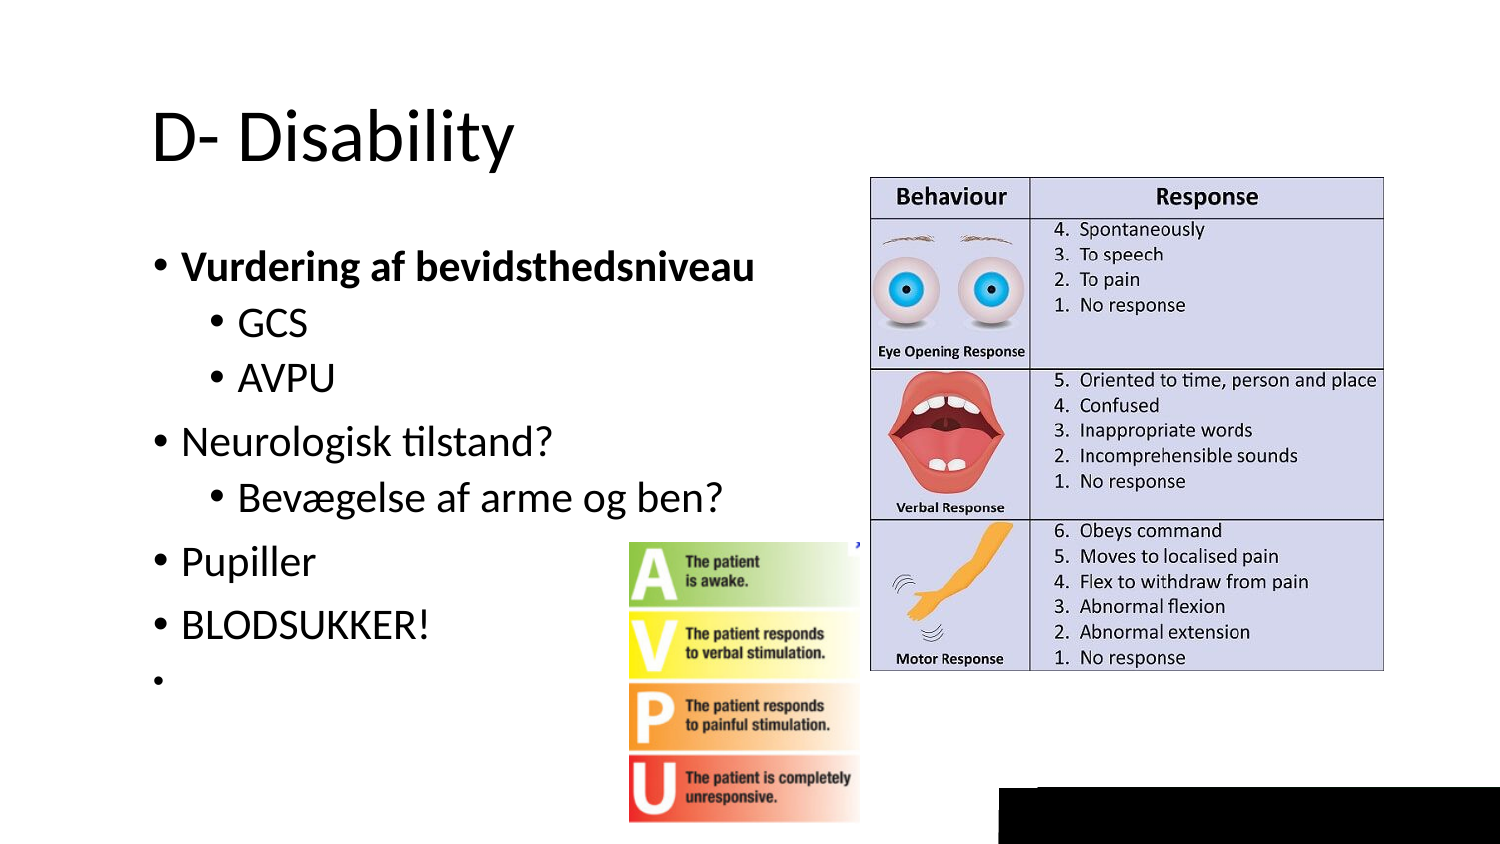

D- Disability
Vurdering af bevidsthedsniveau
GCS
AVPU
Neurologisk tilstand?
Bevægelse af arme og ben?
Pupiller
BLODSUKKER!